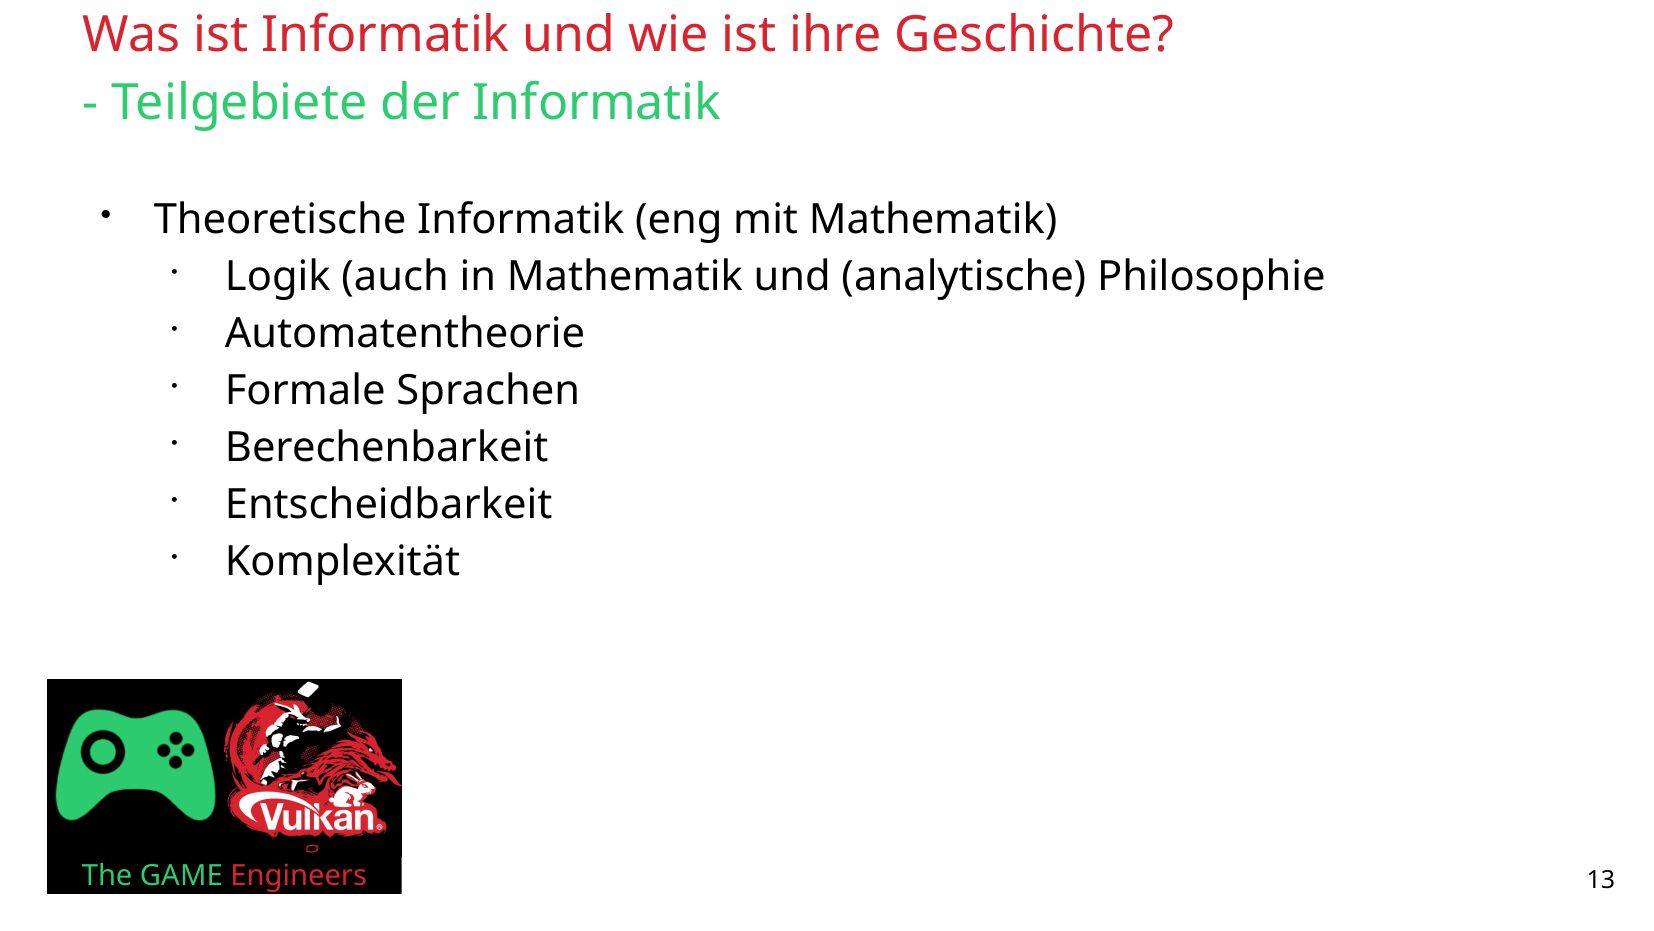

# Was ist Informatik und wie ist ihre Geschichte? - Teilgebiete der Informatik
Theoretische Informatik (eng mit Mathematik)
Logik (auch in Mathematik und (analytische) Philosophie
Automatentheorie
Formale Sprachen
Berechenbarkeit
Entscheidbarkeit
Komplexität